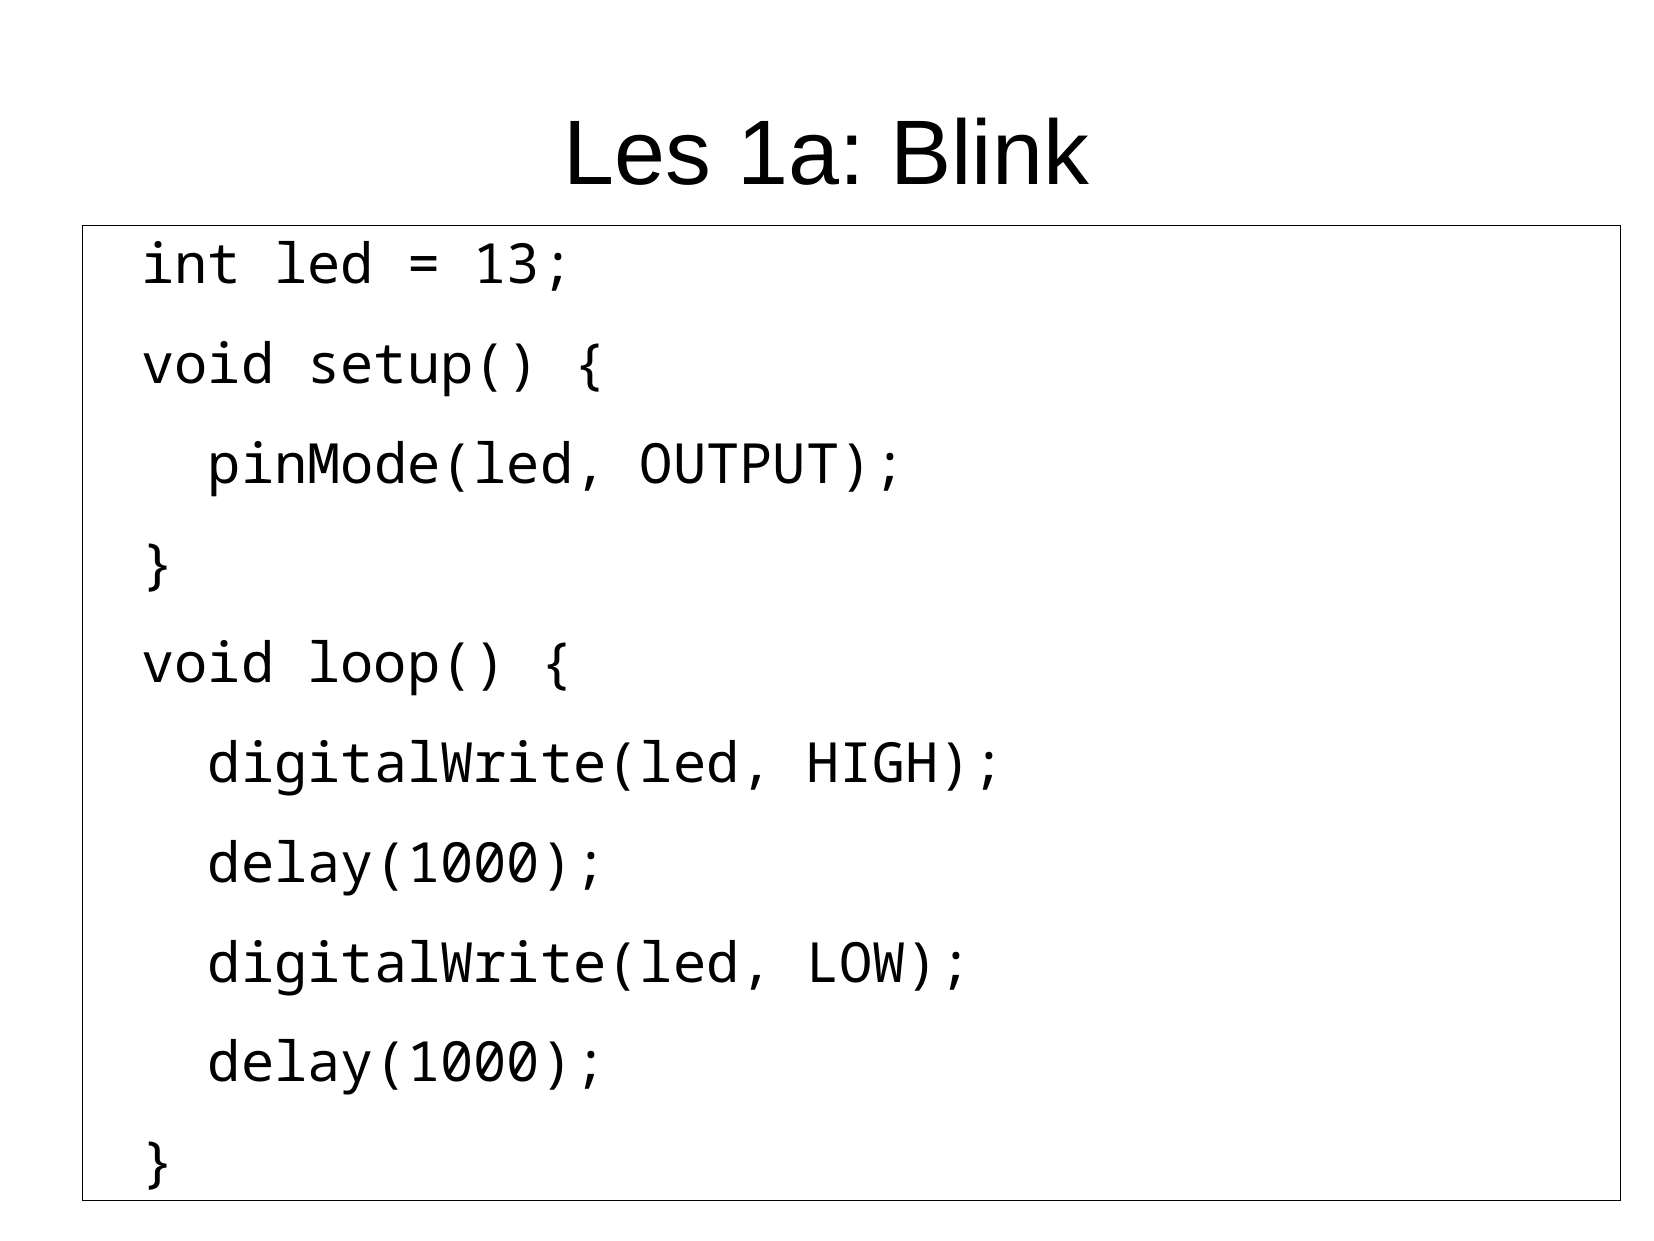

# Les 1a: Blink
int led = 13;
void setup() {
 pinMode(led, OUTPUT);
}
void loop() {
 digitalWrite(led, HIGH);
 delay(1000);
 digitalWrite(led, LOW);
 delay(1000);
}